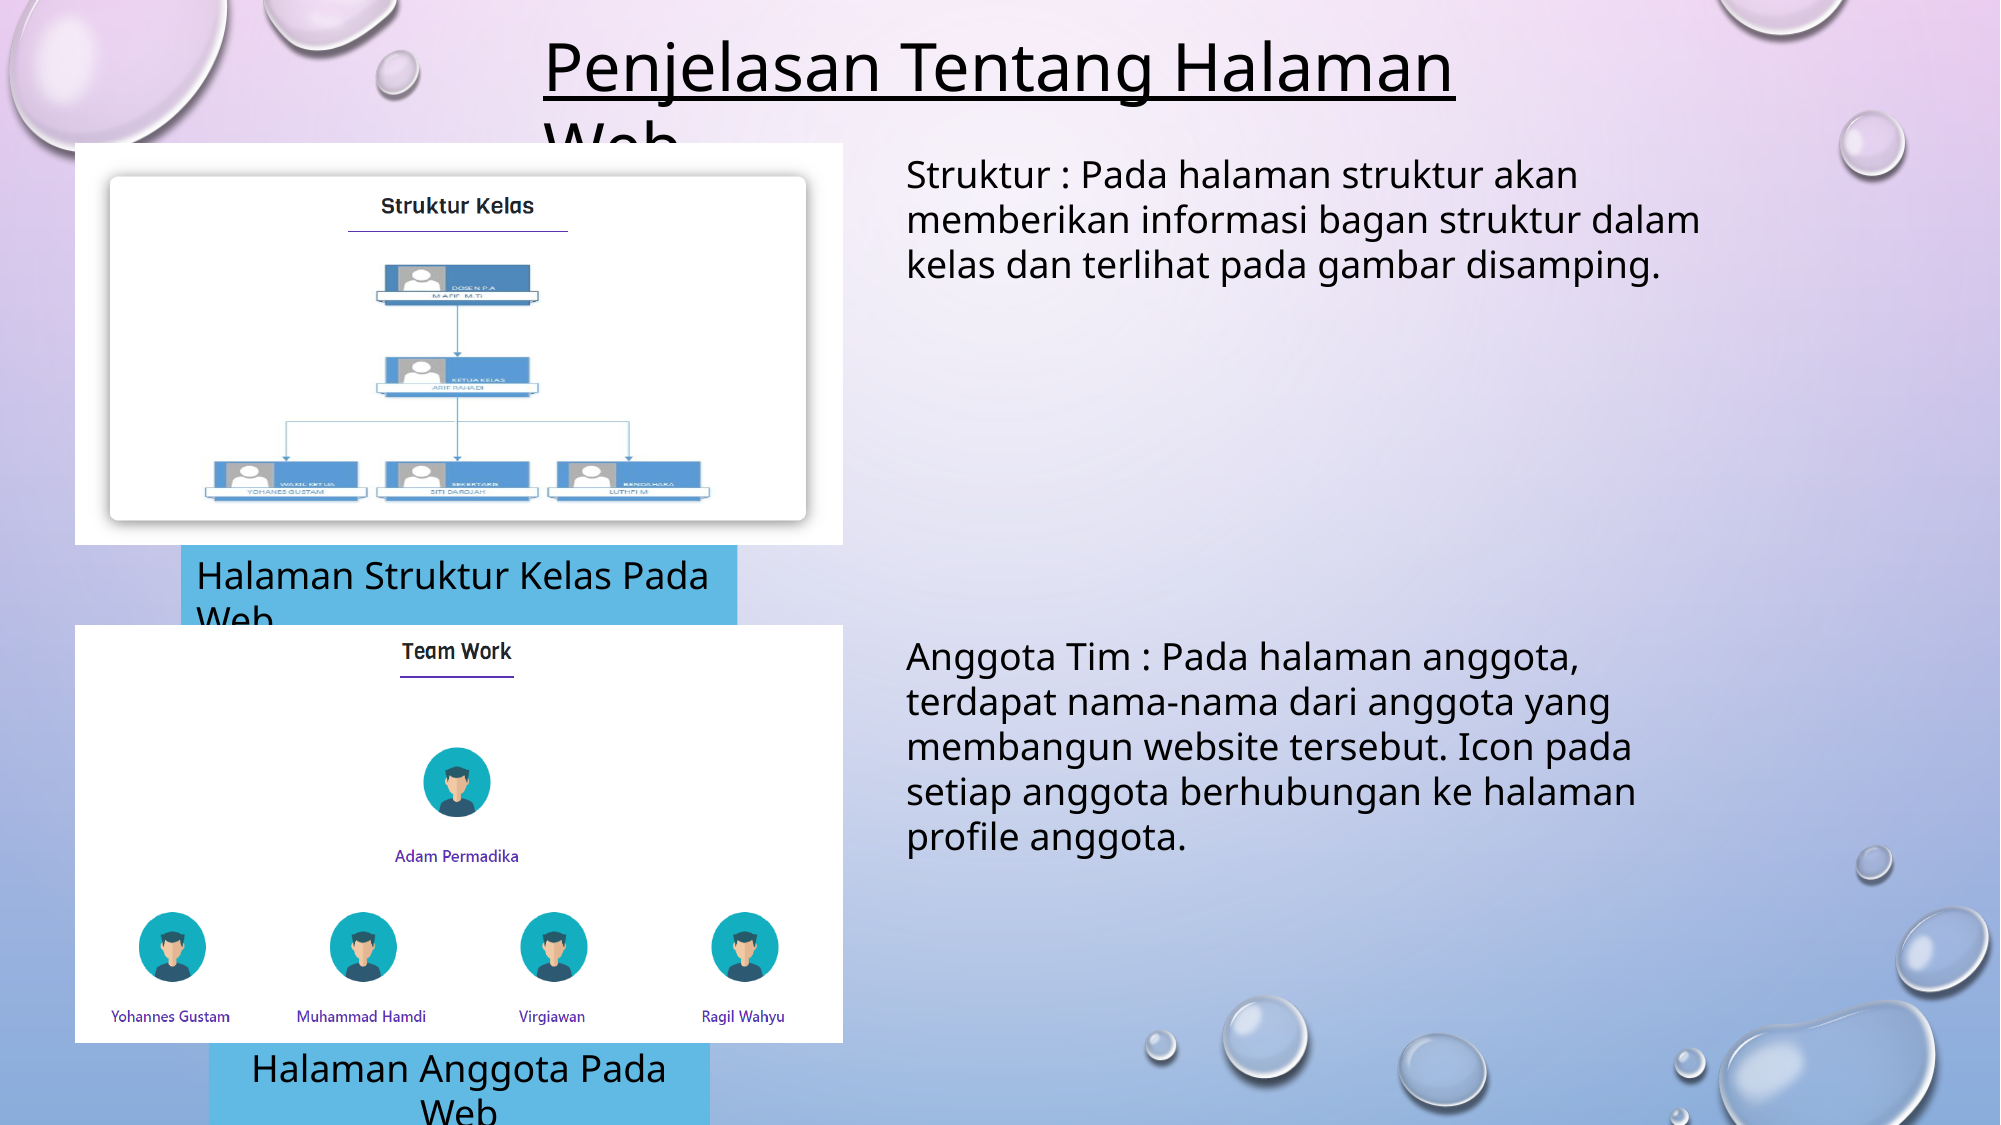

Penjelasan Tentang Halaman Web
Struktur : Pada halaman struktur akan memberikan informasi bagan struktur dalam kelas dan terlihat pada gambar disamping.
Halaman Struktur Kelas Pada Web
Anggota Tim : Pada halaman anggota, terdapat nama-nama dari anggota yang membangun website tersebut. Icon pada setiap anggota berhubungan ke halaman profile anggota.
Halaman Anggota Pada Web